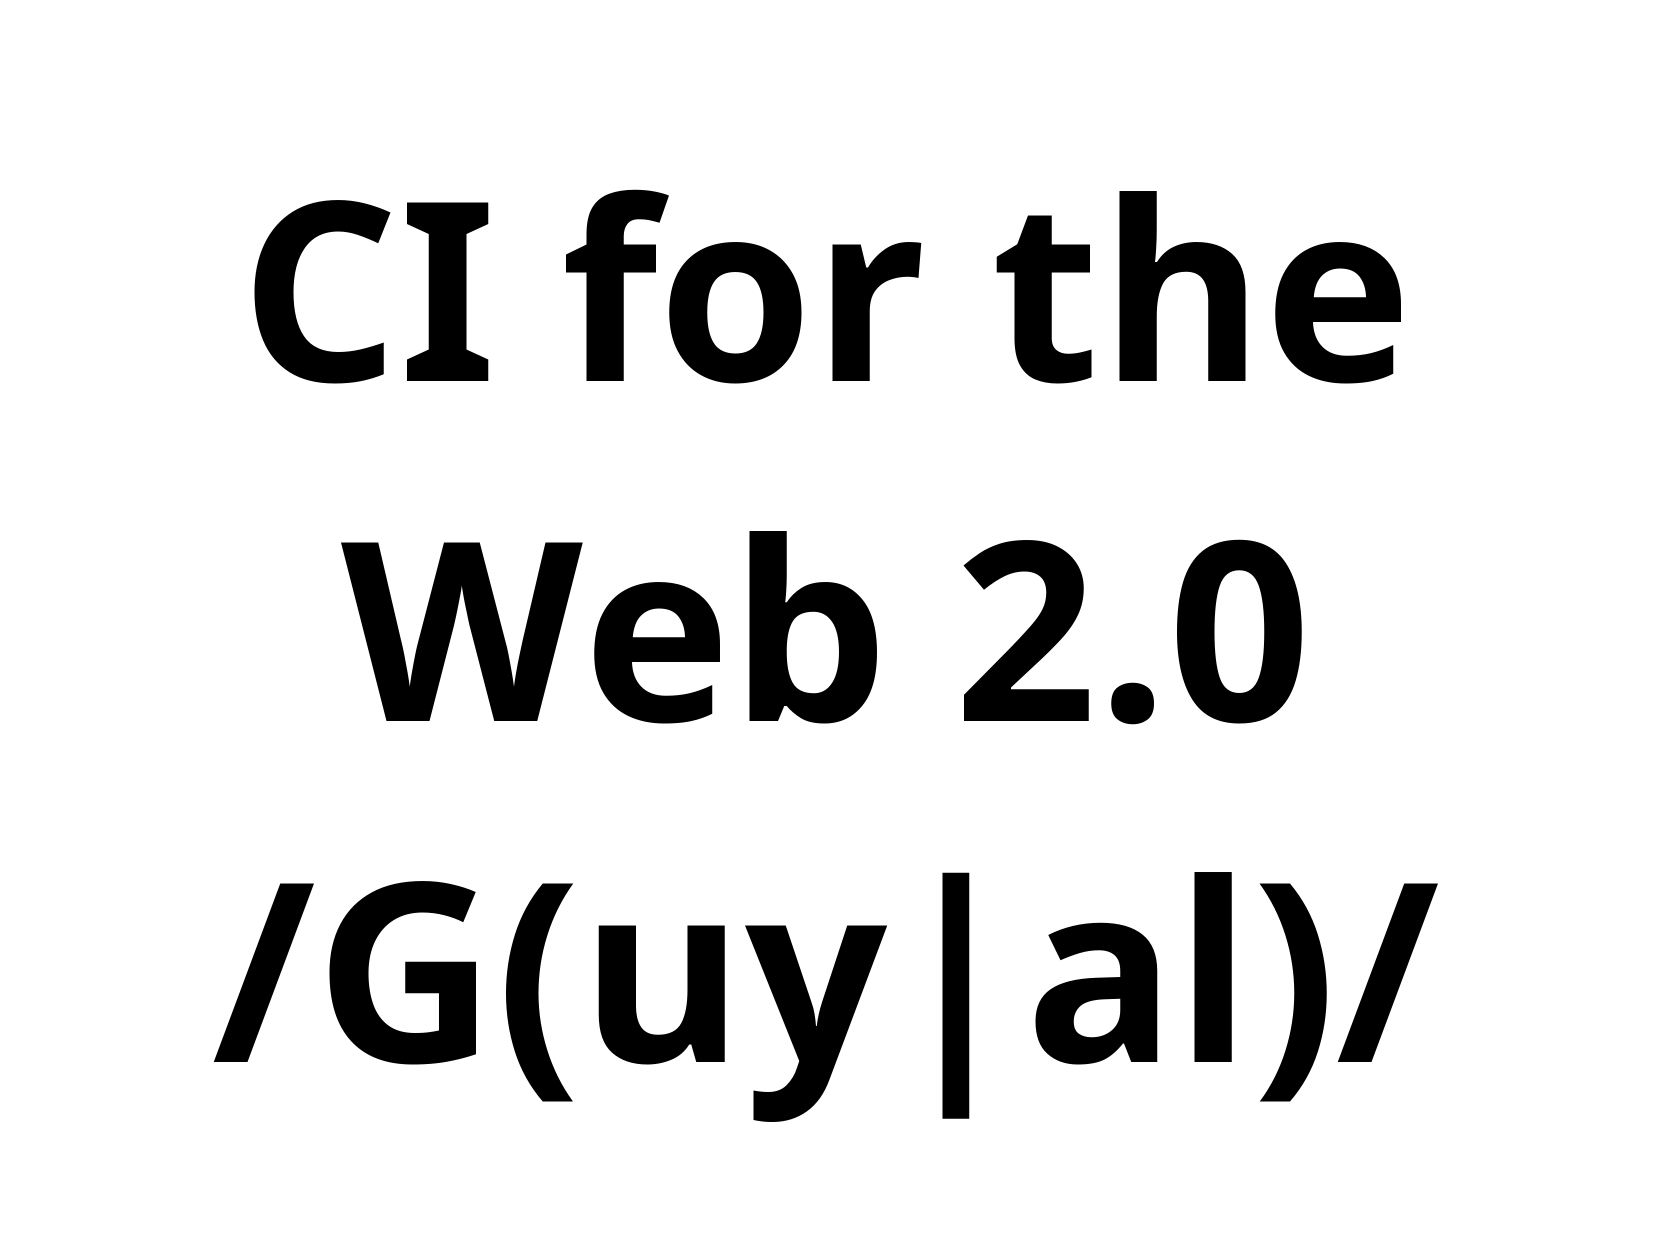

# CI for the Web 2.0 /G(uy|al)/